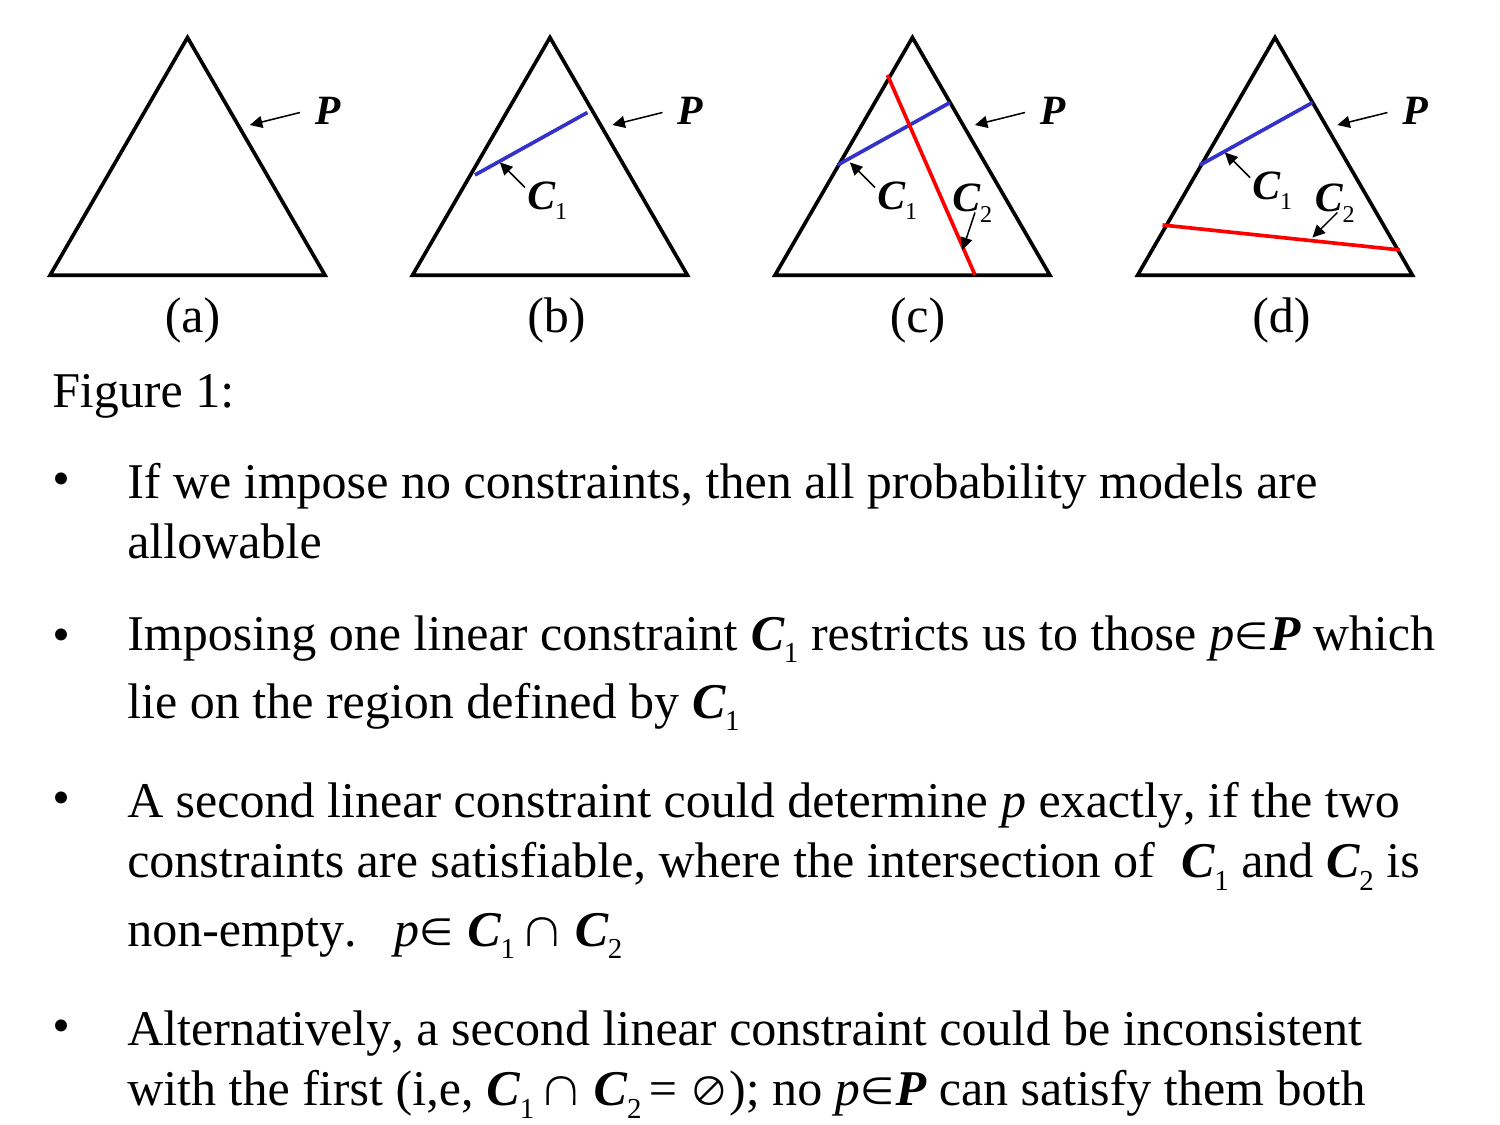

P
P
P
P
C1
C1
C1
C2
C2
(a)
(b)
(c)
(d)
Figure 1:
If we impose no constraints, then all probability models are allowable
Imposing one linear constraint C1 restricts us to those pP which lie on the region defined by C1
A second linear constraint could determine p exactly, if the two constraints are satisfiable, where the intersection of C1 and C2 is non-empty. p C1  C2
Alternatively, a second linear constraint could be inconsistent with the first (i,e, C1  C2 = ); no pP can satisfy them both